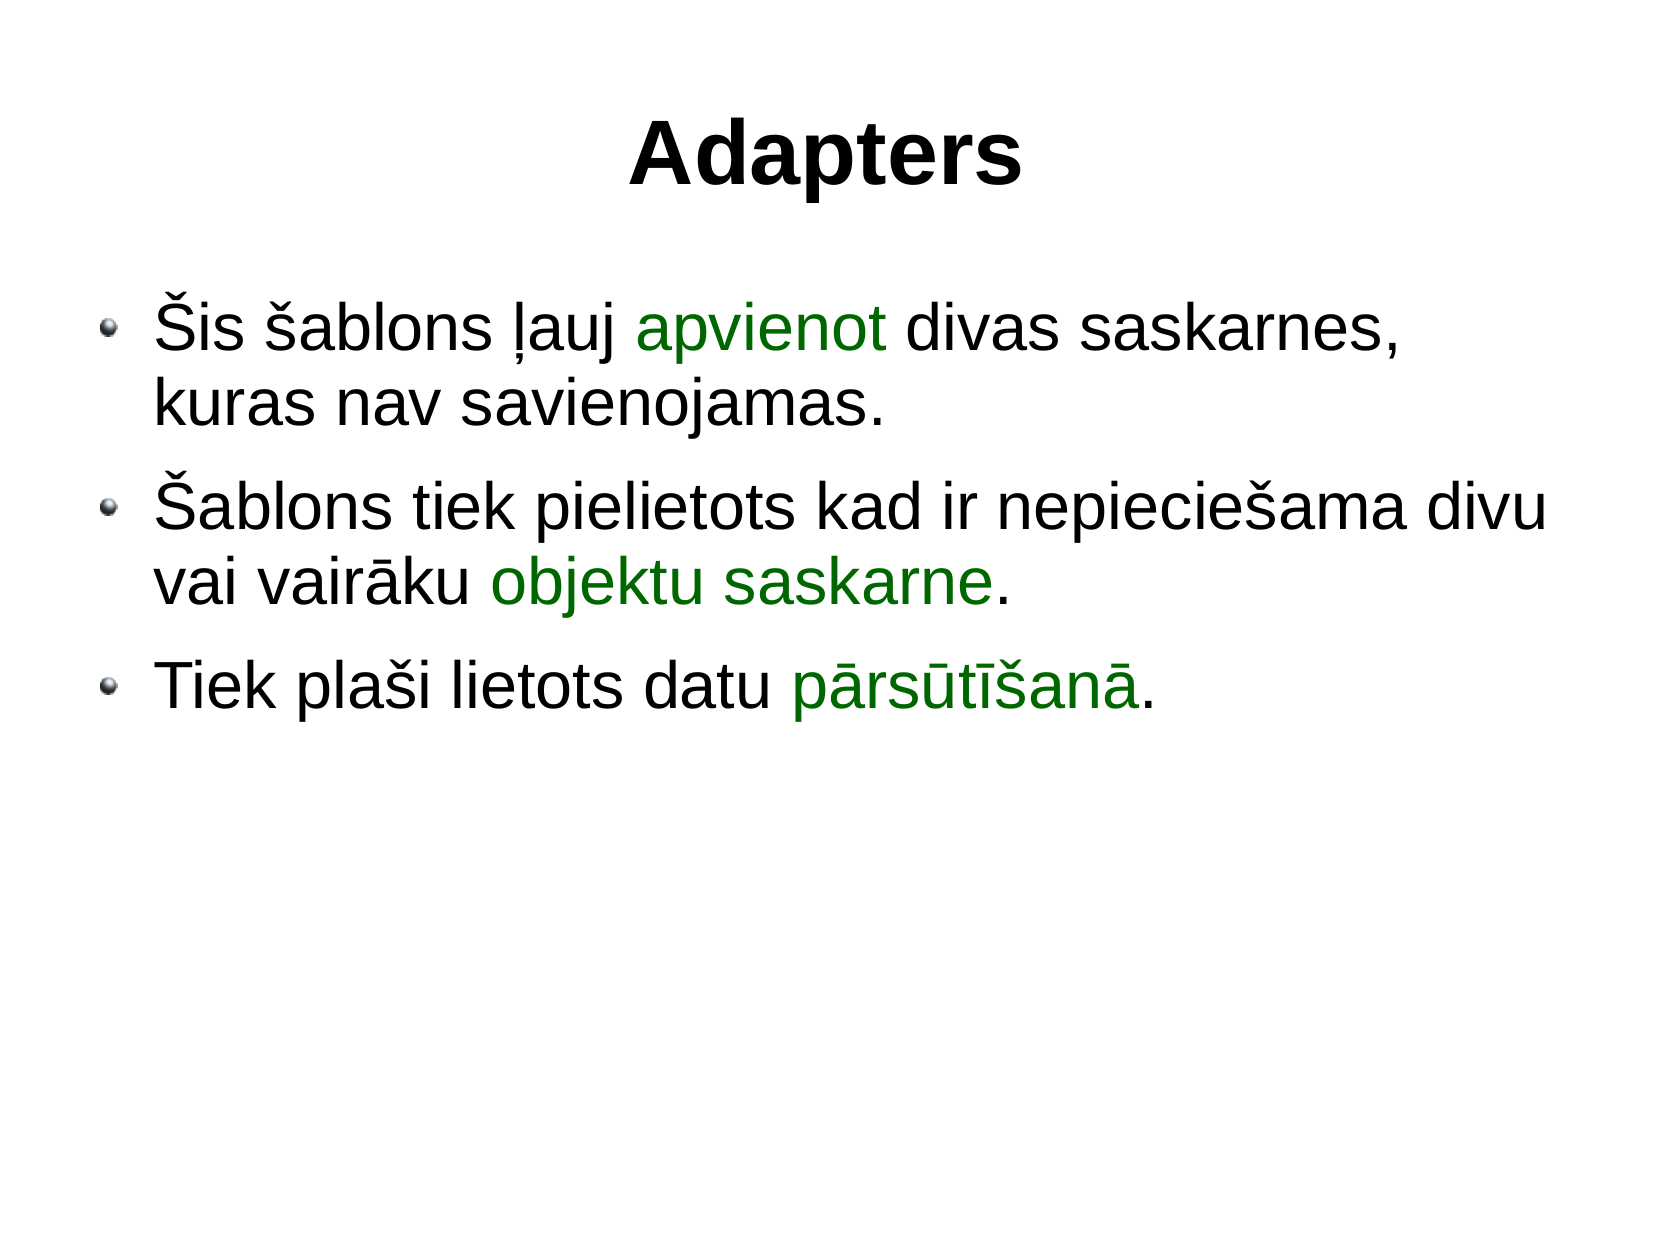

# Adapters
Šis šablons ļauj apvienot divas saskarnes, kuras nav savienojamas.
Šablons tiek pielietots kad ir nepieciešama divu vai vairāku objektu saskarne.
Tiek plaši lietots datu pārsūtīšanā.